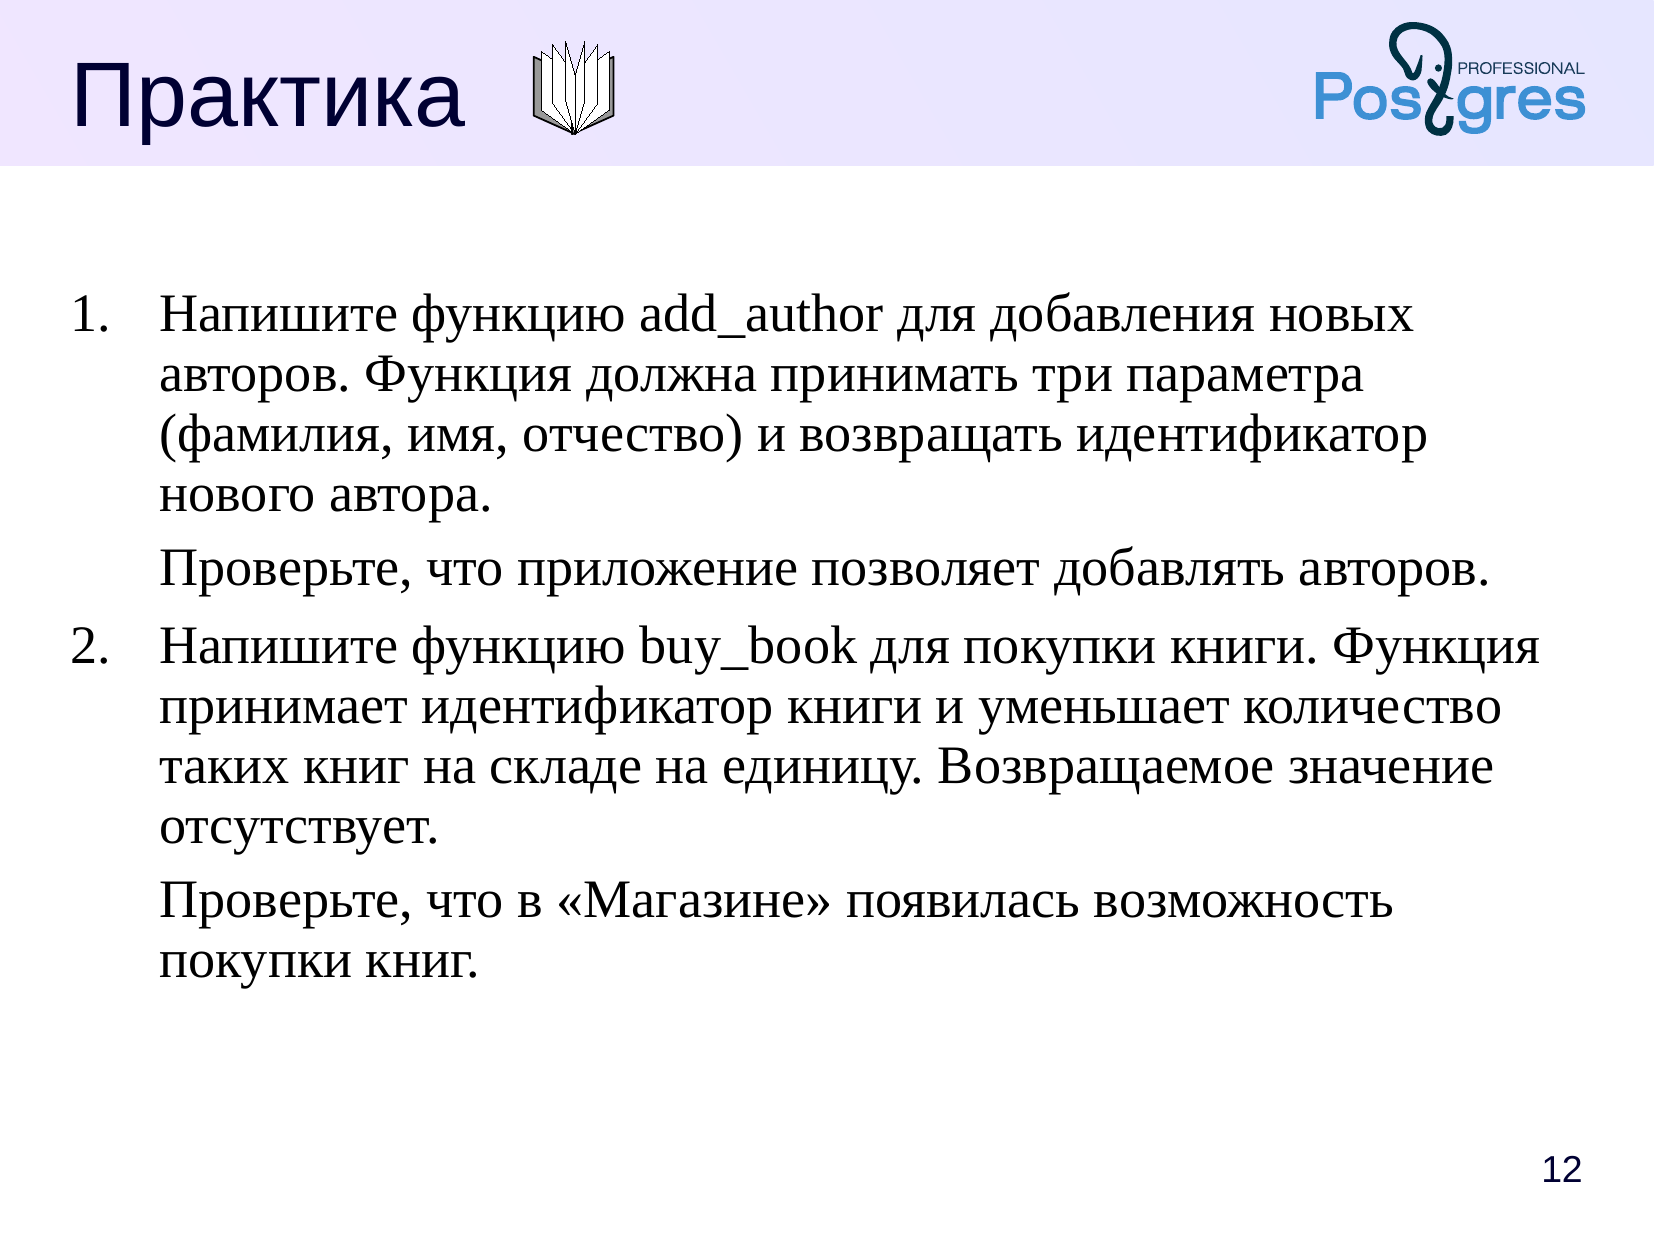

# Практика
Напишите функцию add_author для добавления новых авторов. Функция должна принимать три параметра (фамилия, имя, отчество) и возвращать идентификатор нового автора.
Проверьте, что приложение позволяет добавлять авторов.
Напишите функцию buy_book для покупки книги. Функция принимает идентификатор книги и уменьшает количество таких книг на складе на единицу. Возвращаемое значение отсутствует.
Проверьте, что в «Магазине» появилась возможность покупки книг.